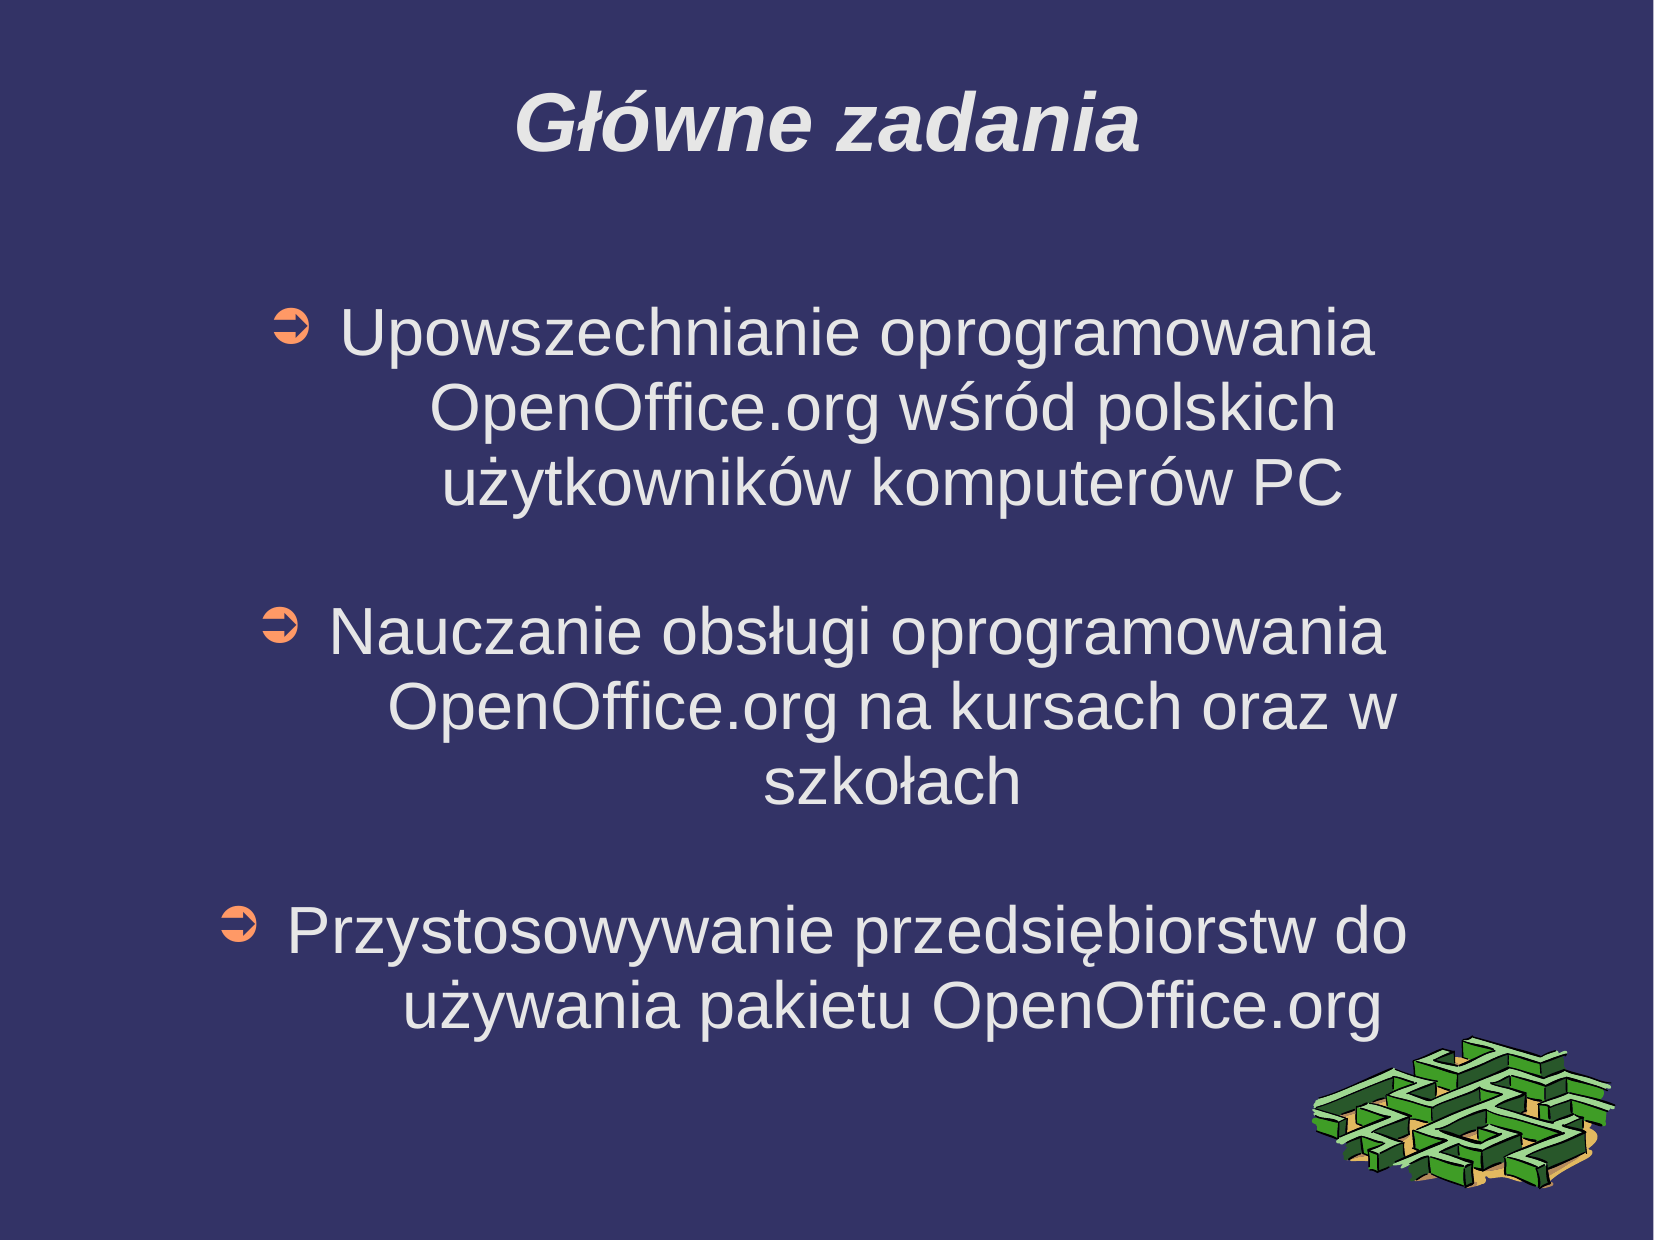

# Główne zadania
Upowszechnianie oprogramowania OpenOffice.org wśród polskich
użytkowników komputerów PC
Nauczanie obsługi oprogramowania OpenOffice.org na kursach oraz w szkołach
Przystosowywanie przedsiębiorstw do
używania pakietu OpenOffice.org